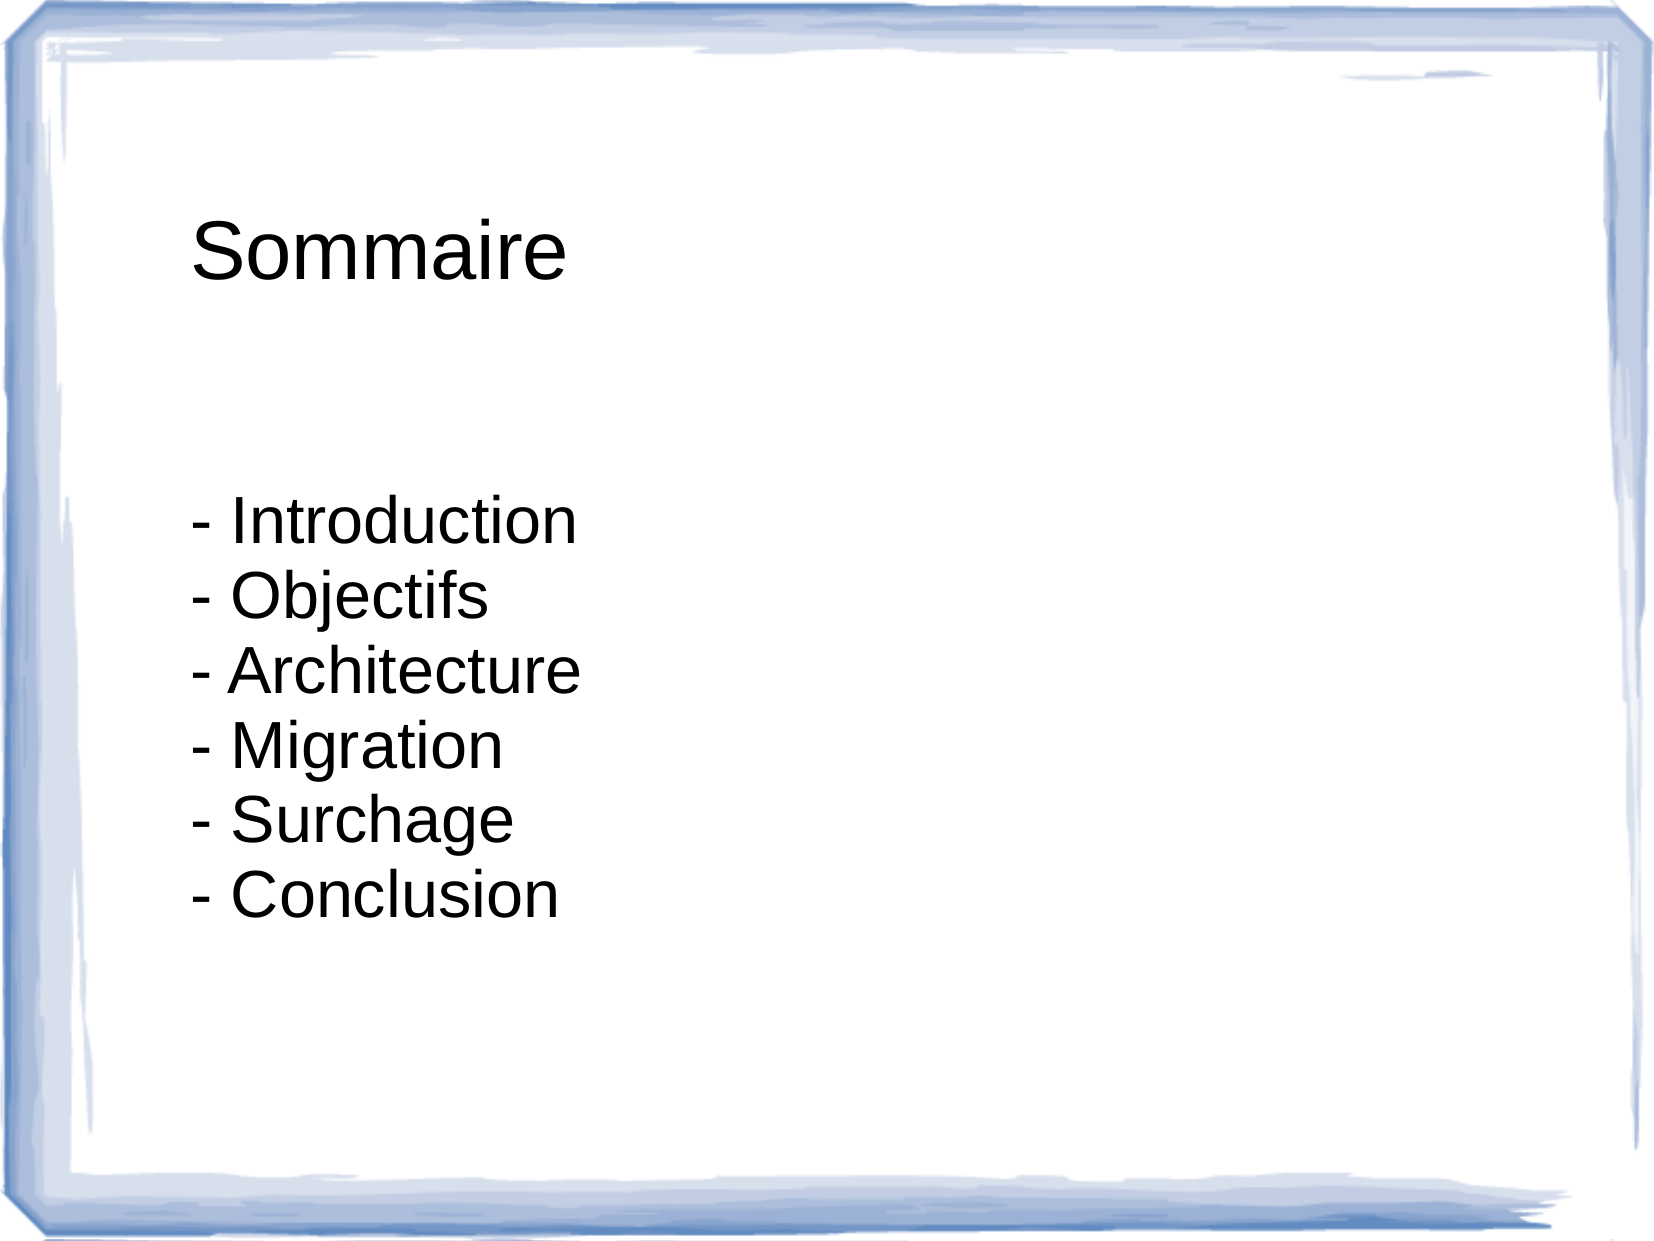

Sommaire
- Introduction
- Objectifs
- Architecture
- Migration
- Surchage
- Conclusion